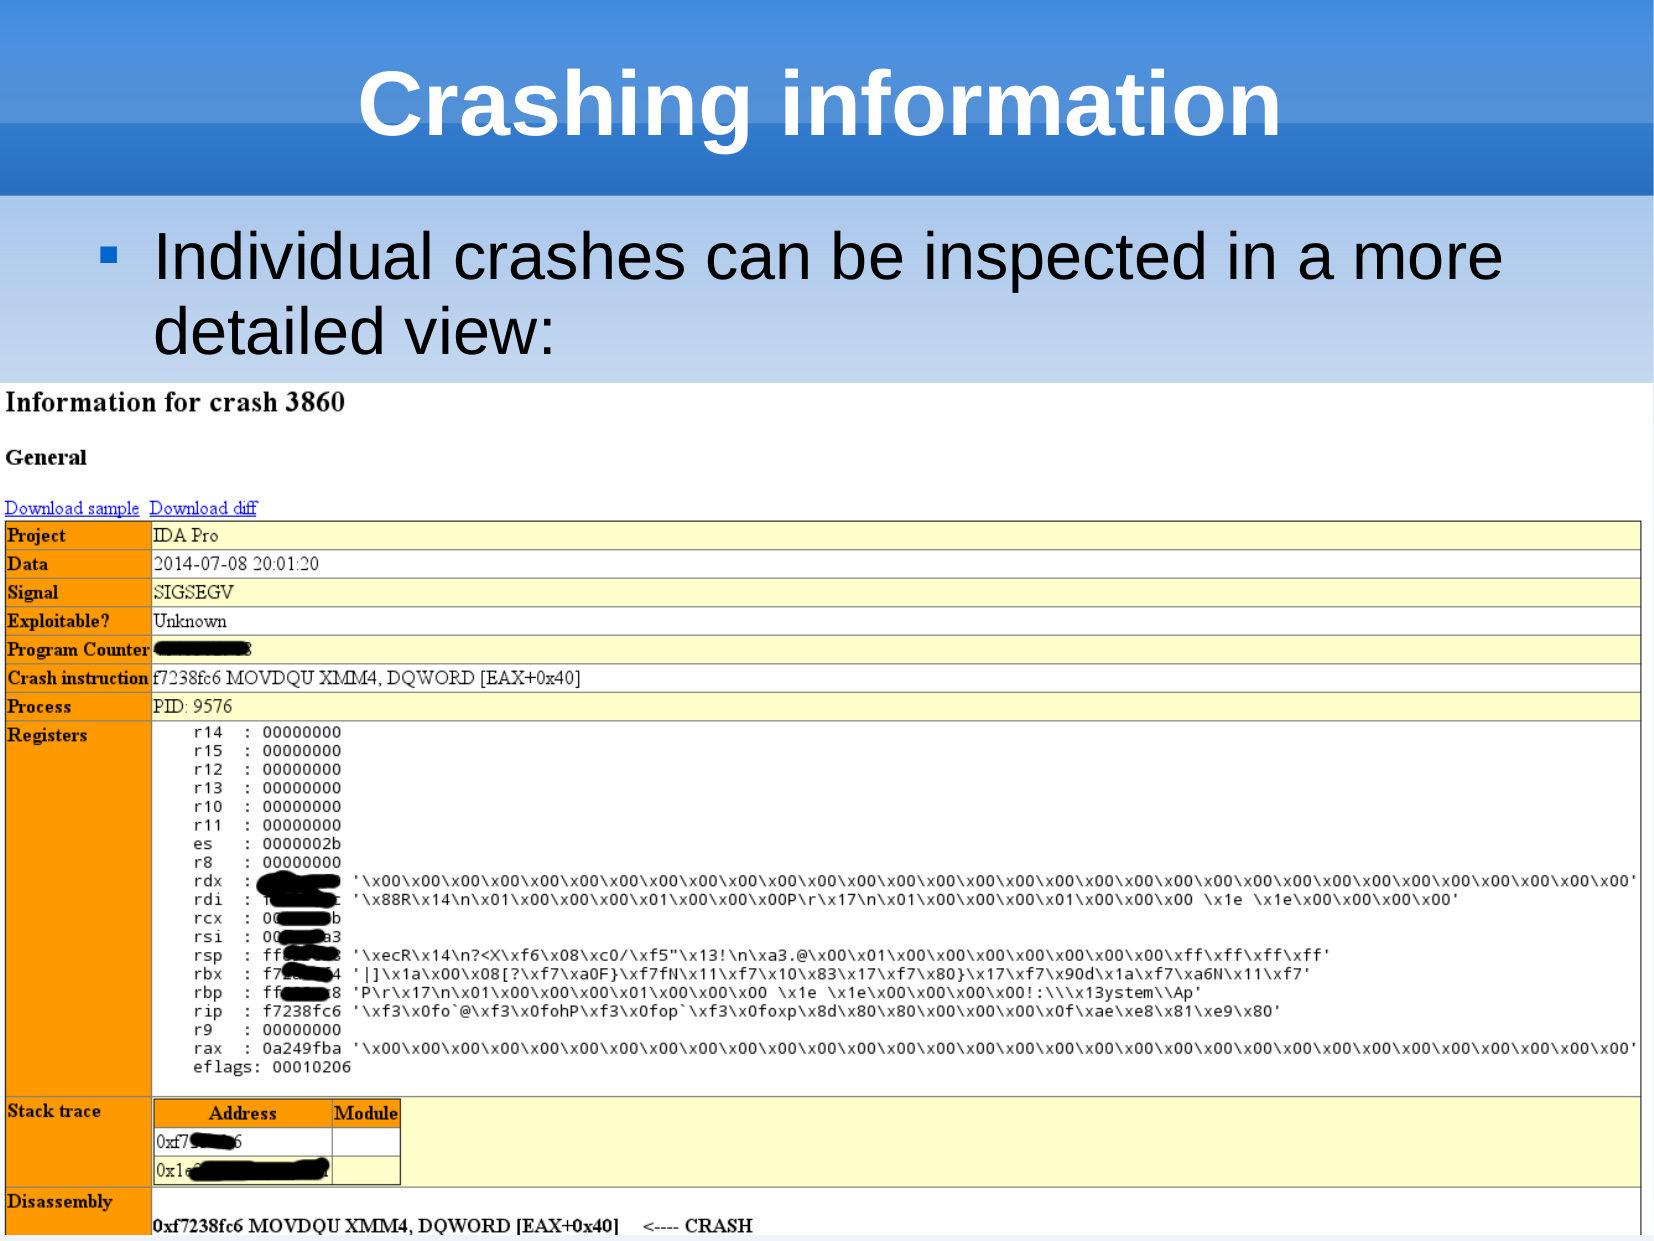

# Crashing information
Individual crashes can be inspected in a more detailed view: